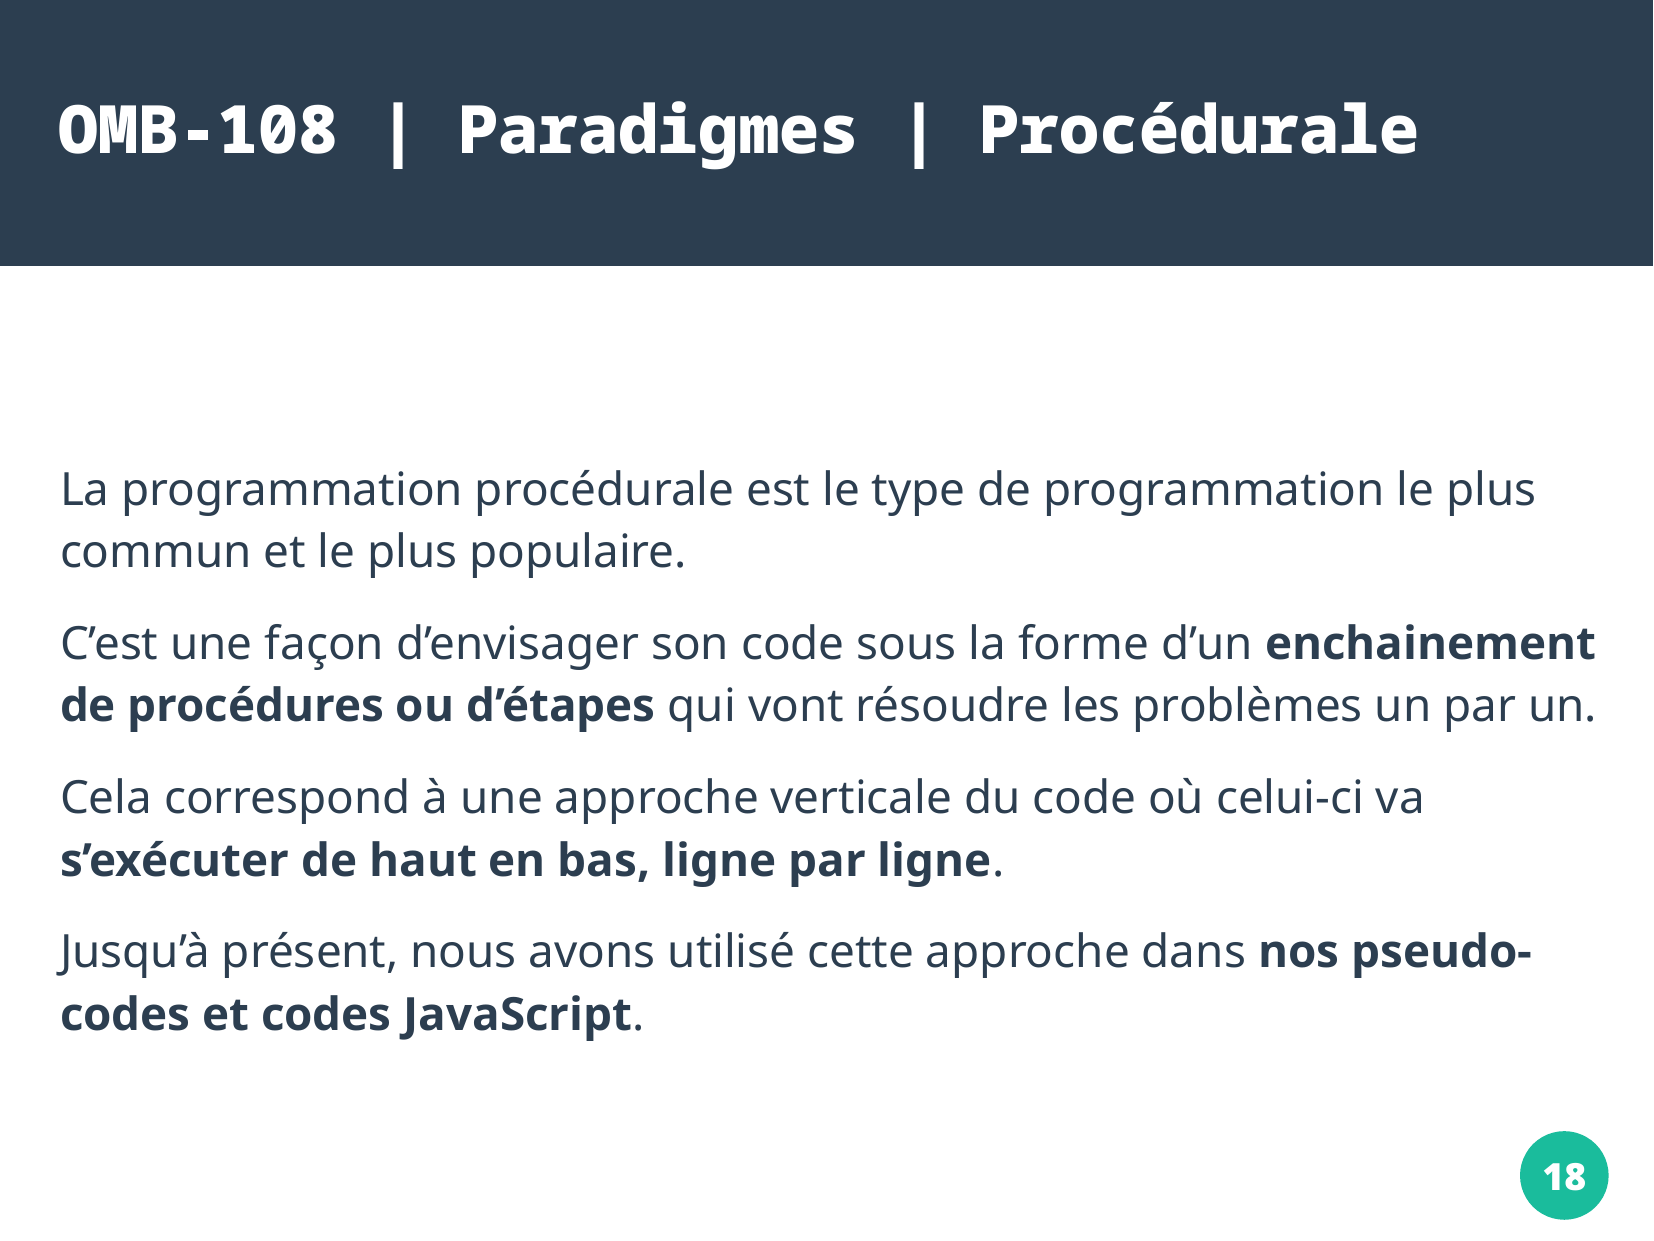

# OMB-108 | Paradigmes | Procédurale
La programmation procédurale est le type de programmation le plus commun et le plus populaire.
C’est une façon d’envisager son code sous la forme d’un enchainement de procédures ou d’étapes qui vont résoudre les problèmes un par un.
Cela correspond à une approche verticale du code où celui-ci va s’exécuter de haut en bas, ligne par ligne.
Jusqu’à présent, nous avons utilisé cette approche dans nos pseudo-codes et codes JavaScript.
18